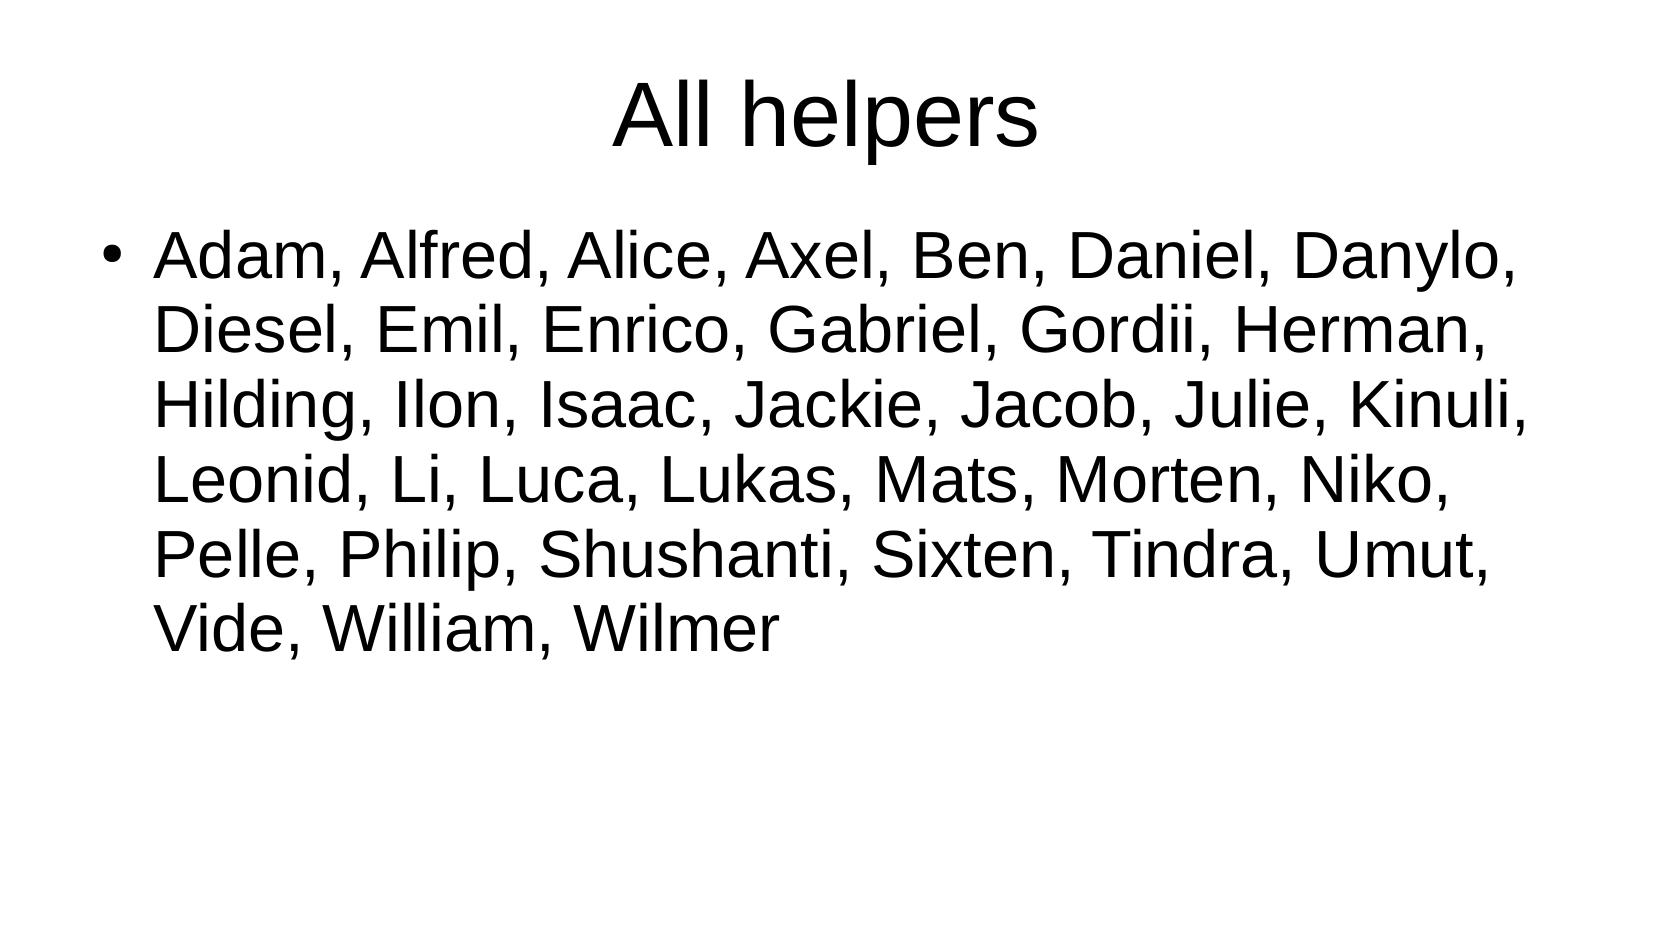

# All helpers
Adam, Alfred, Alice, Axel, Ben, Daniel, Danylo, Diesel, Emil, Enrico, Gabriel, Gordii, Herman, Hilding, Ilon, Isaac, Jackie, Jacob, Julie, Kinuli, Leonid, Li, Luca, Lukas, Mats, Morten, Niko, Pelle, Philip, Shushanti, Sixten, Tindra, Umut, Vide, William, Wilmer